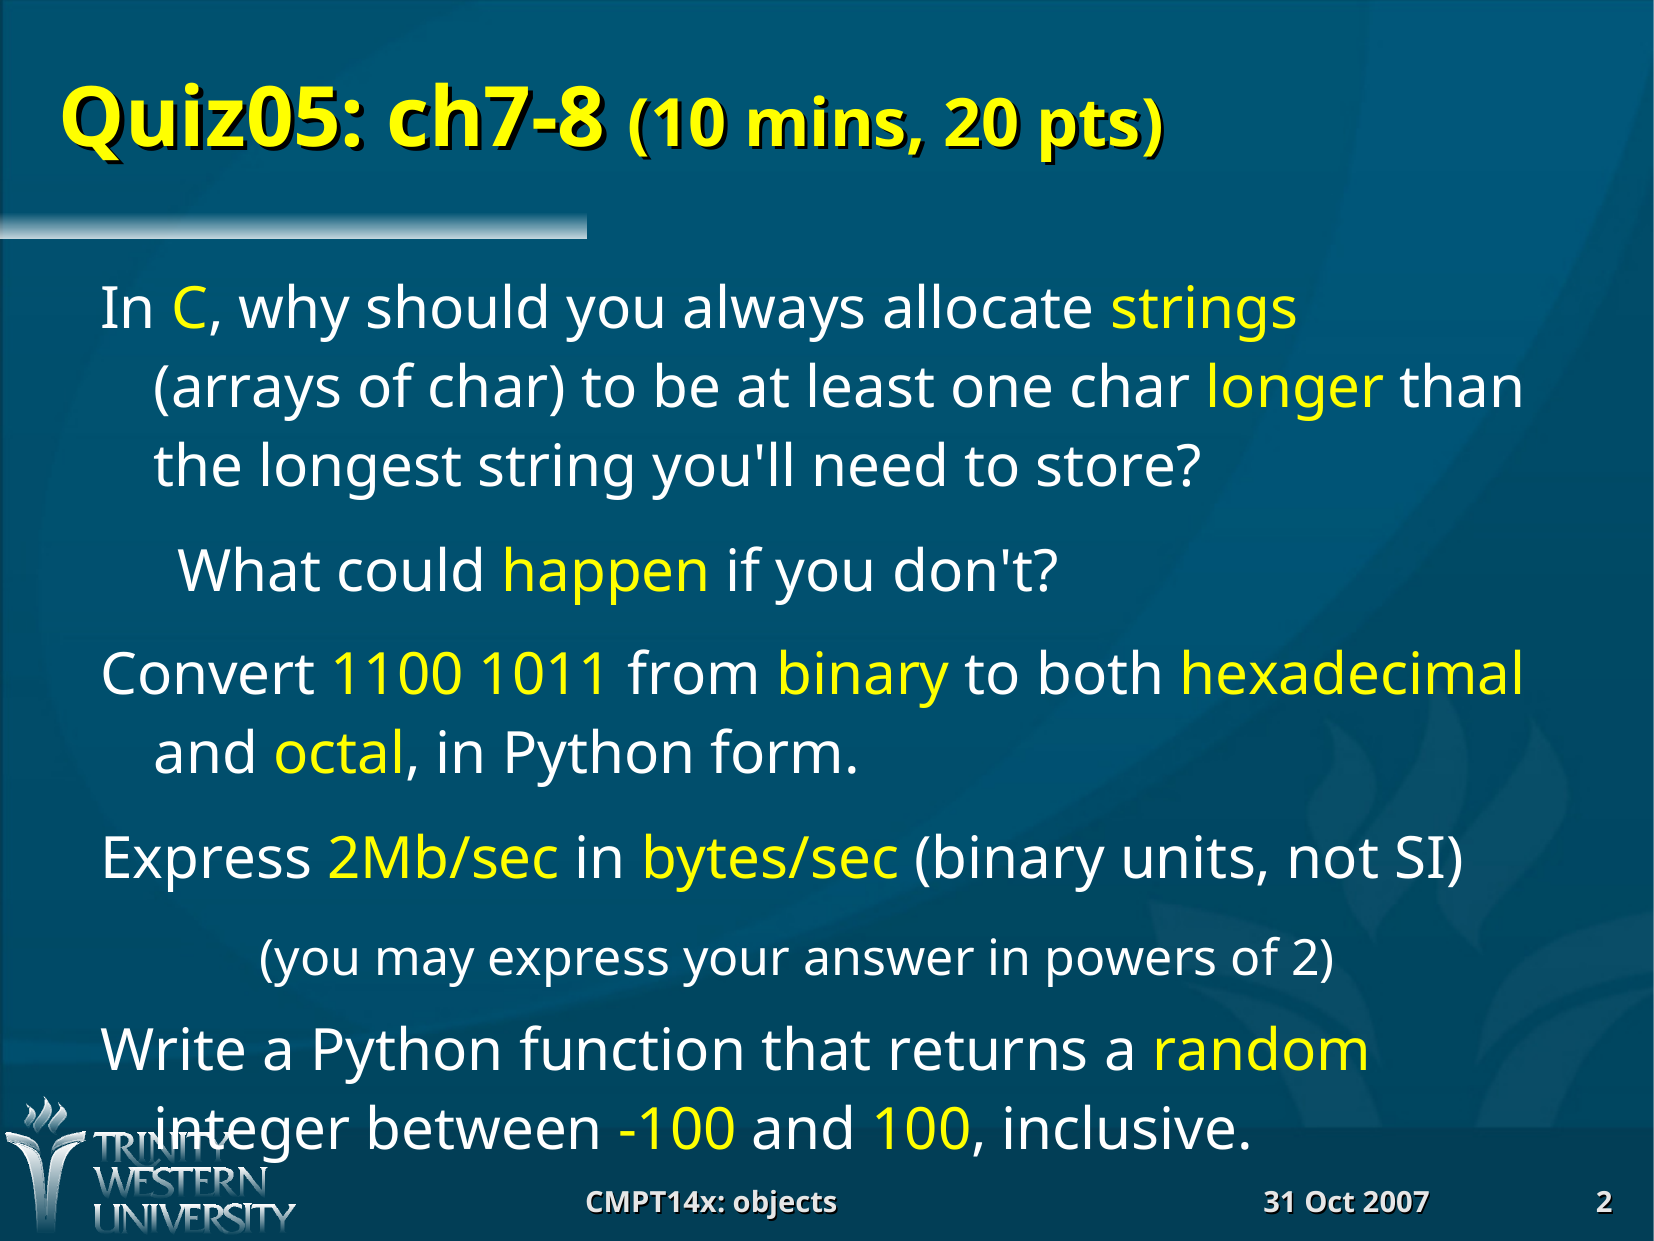

# Quiz05: ch7-8 (10 mins, 20 pts)
In C, why should you always allocate strings
(arrays of char) to be at least one char longer than the longest string you'll need to store?
What could happen if you don't?
Convert 1100 1011 from binary to both hexadecimal and octal, in Python form.
Express 2Mb/sec in bytes/sec (binary units, not SI)
(you may express your answer in powers of 2)
Write a Python function that returns a random integer between -100 and 100, inclusive.
CMPT14x: objects
31 Oct 2007
2